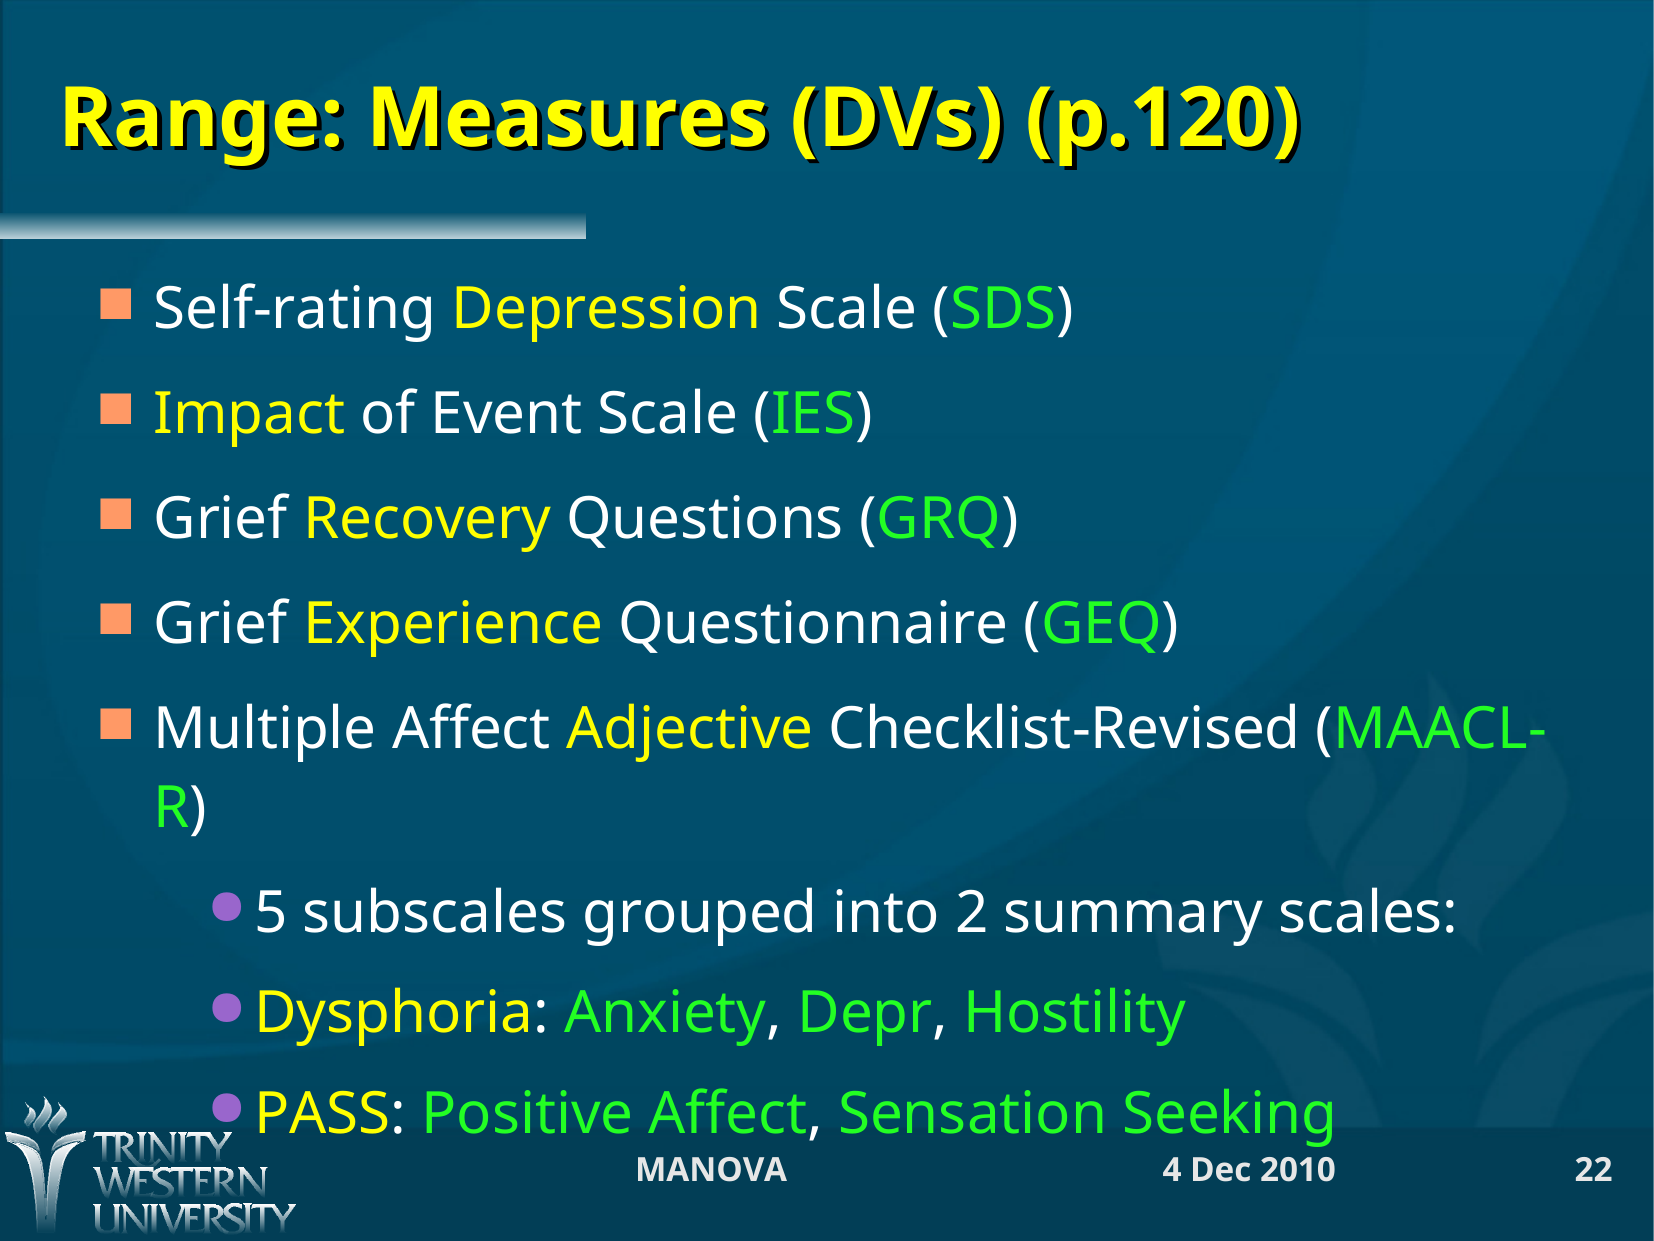

# Range: Measures (DVs) (p.120)
Self-rating Depression Scale (SDS)
Impact of Event Scale (IES)
Grief Recovery Questions (GRQ)
Grief Experience Questionnaire (GEQ)
Multiple Affect Adjective Checklist-Revised (MAACL-R)
5 subscales grouped into 2 summary scales:
Dysphoria: Anxiety, Depr, Hostility
PASS: Positive Affect, Sensation Seeking
MANOVA
4 Dec 2010
22